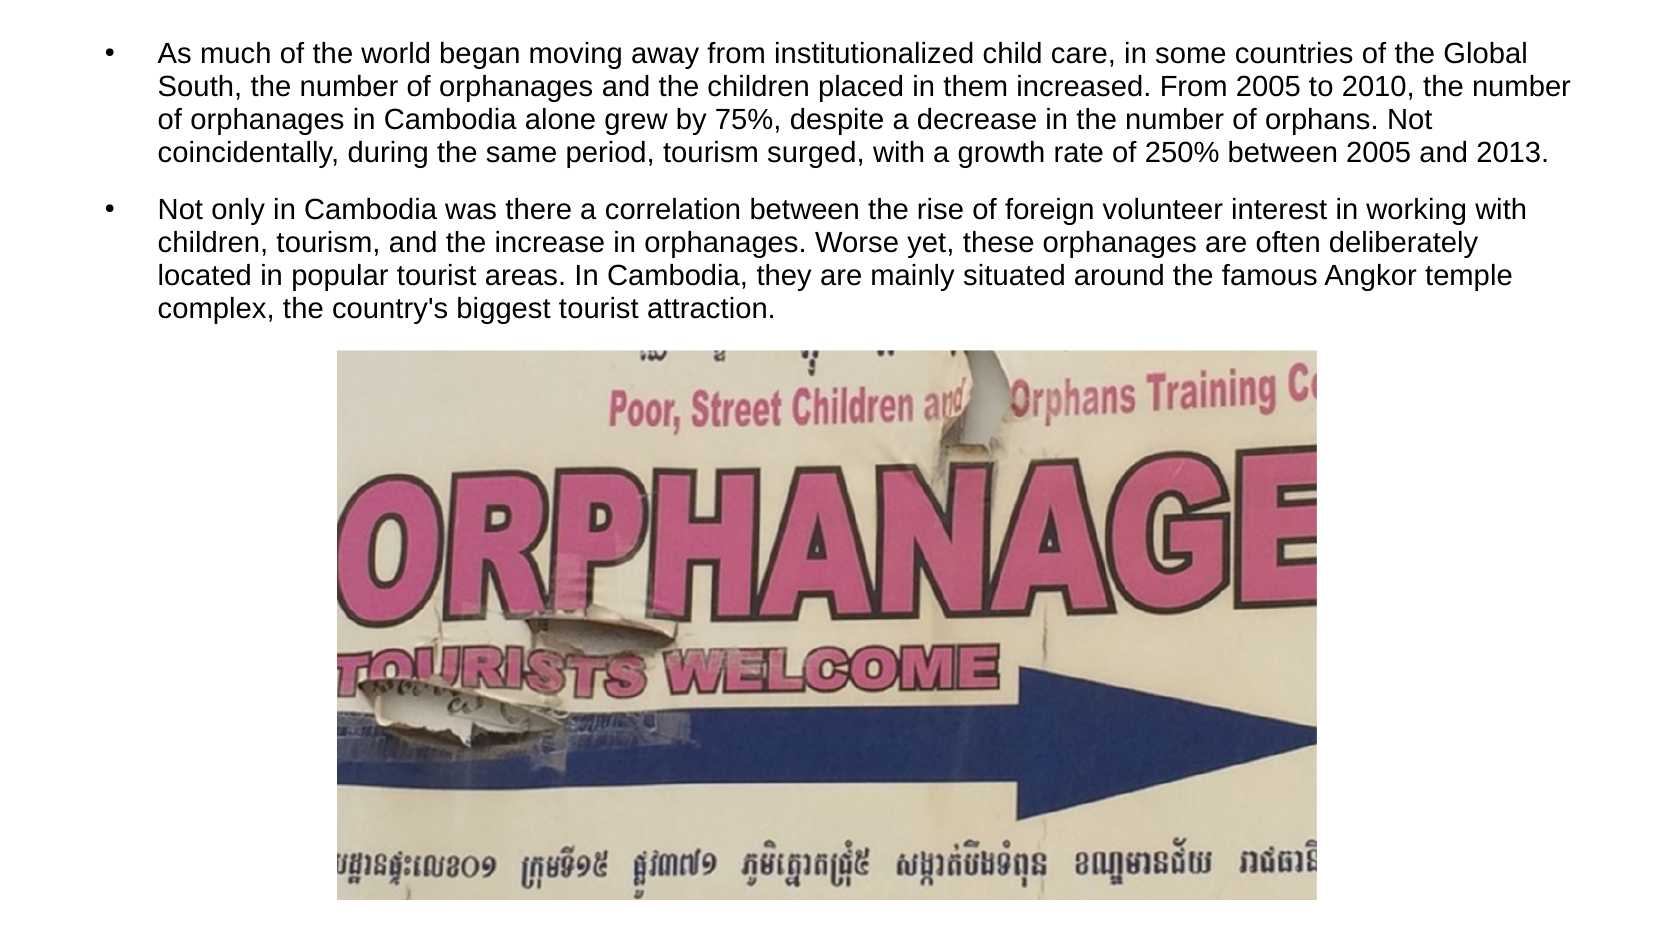

# As much of the world began moving away from institutionalized child care, in some countries of the Global South, the number of orphanages and the children placed in them increased. From 2005 to 2010, the number of orphanages in Cambodia alone grew by 75%, despite a decrease in the number of orphans. Not coincidentally, during the same period, tourism surged, with a growth rate of 250% between 2005 and 2013.
Not only in Cambodia was there a correlation between the rise of foreign volunteer interest in working with children, tourism, and the increase in orphanages. Worse yet, these orphanages are often deliberately located in popular tourist areas. In Cambodia, they are mainly situated around the famous Angkor temple complex, the country's biggest tourist attraction.